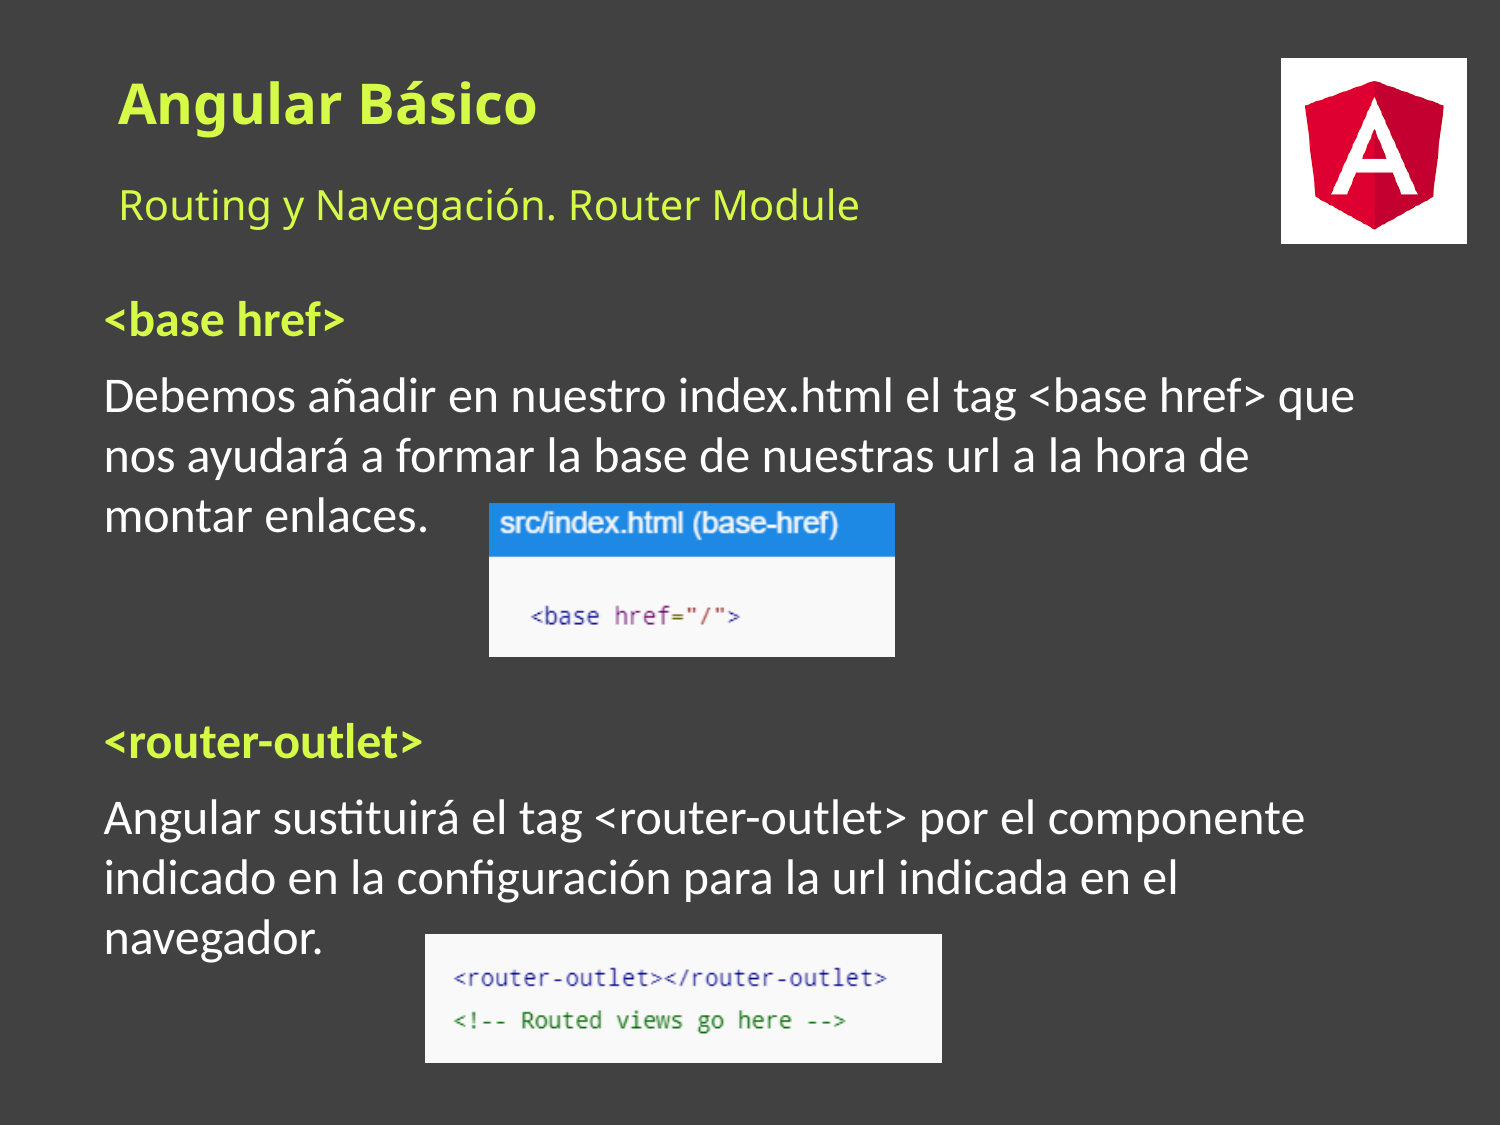

# Angular Básico
Routing y Navegación. Router Module
<base href>
Debemos añadir en nuestro index.html el tag <base href> que nos ayudará a formar la base de nuestras url a la hora de montar enlaces.
<router-outlet>
Angular sustituirá el tag <router-outlet> por el componente indicado en la configuración para la url indicada en el navegador.